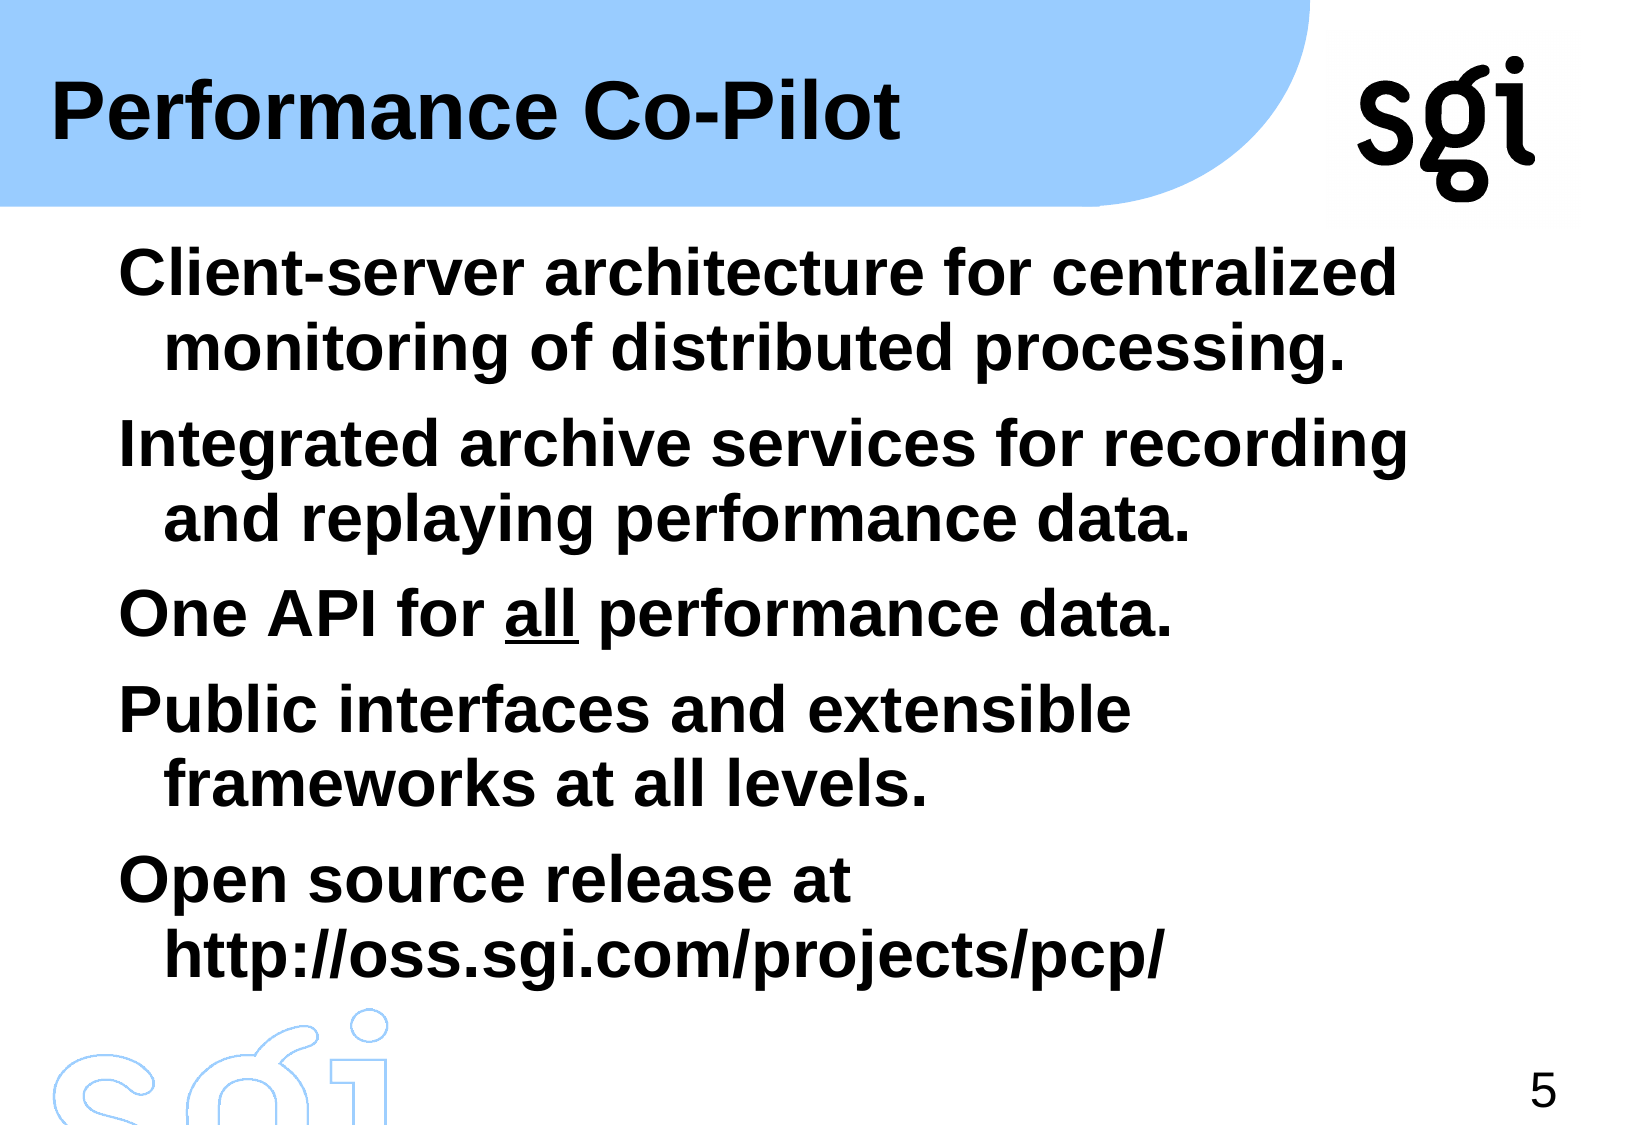

# Performance Co-Pilot
Client-server architecture for centralized monitoring of distributed processing.
Integrated archive services for recording and replaying performance data.
One API for all performance data.
Public interfaces and extensible frameworks at all levels.
Open source release at http://oss.sgi.com/projects/pcp/